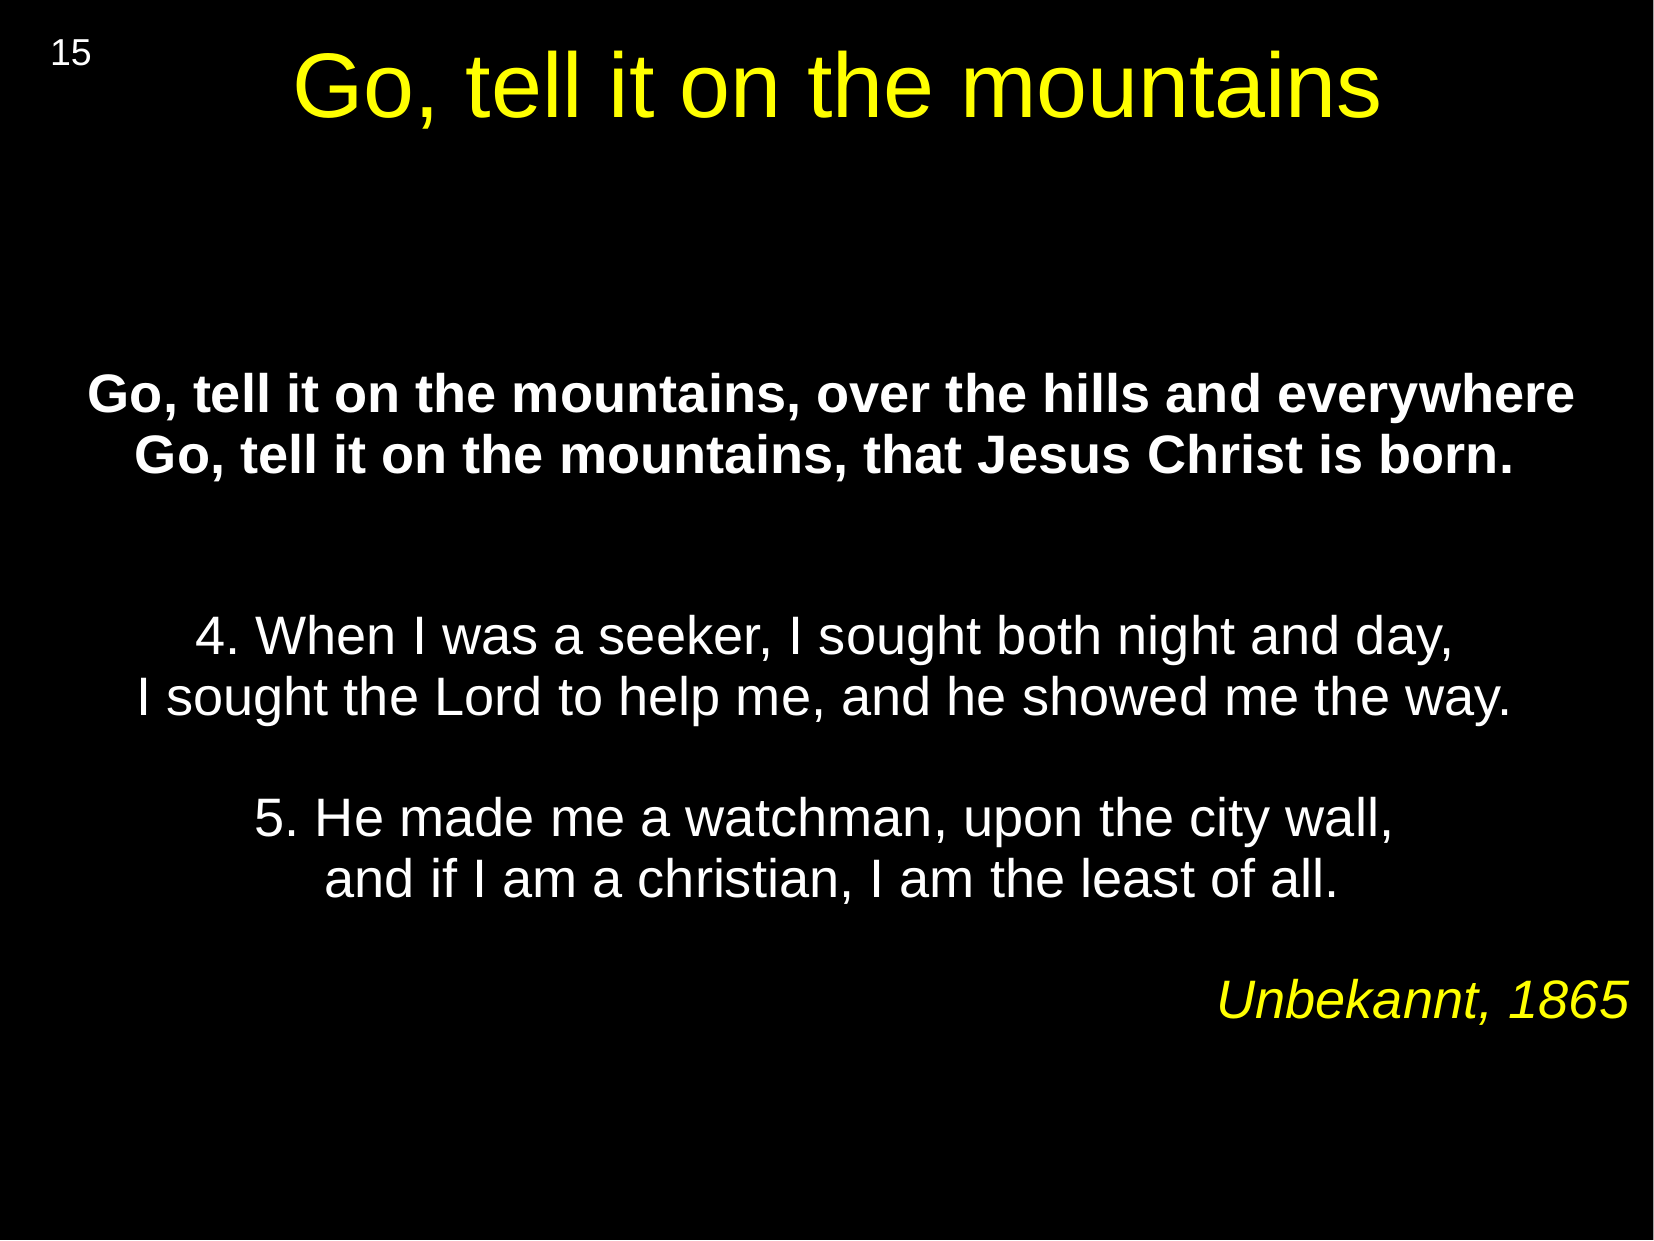

# Go, tell it on the mountains
15
Go, tell it on the mountains, over the hills and everywhere
Go, tell it on the mountains, that Jesus Christ is born.
4. When I was a seeker, I sought both night and day,
I sought the Lord to help me, and he showed me the way.
5. He made me a watchman, upon the city wall,
and if I am a christian, I am the least of all.
Unbekannt, 1865